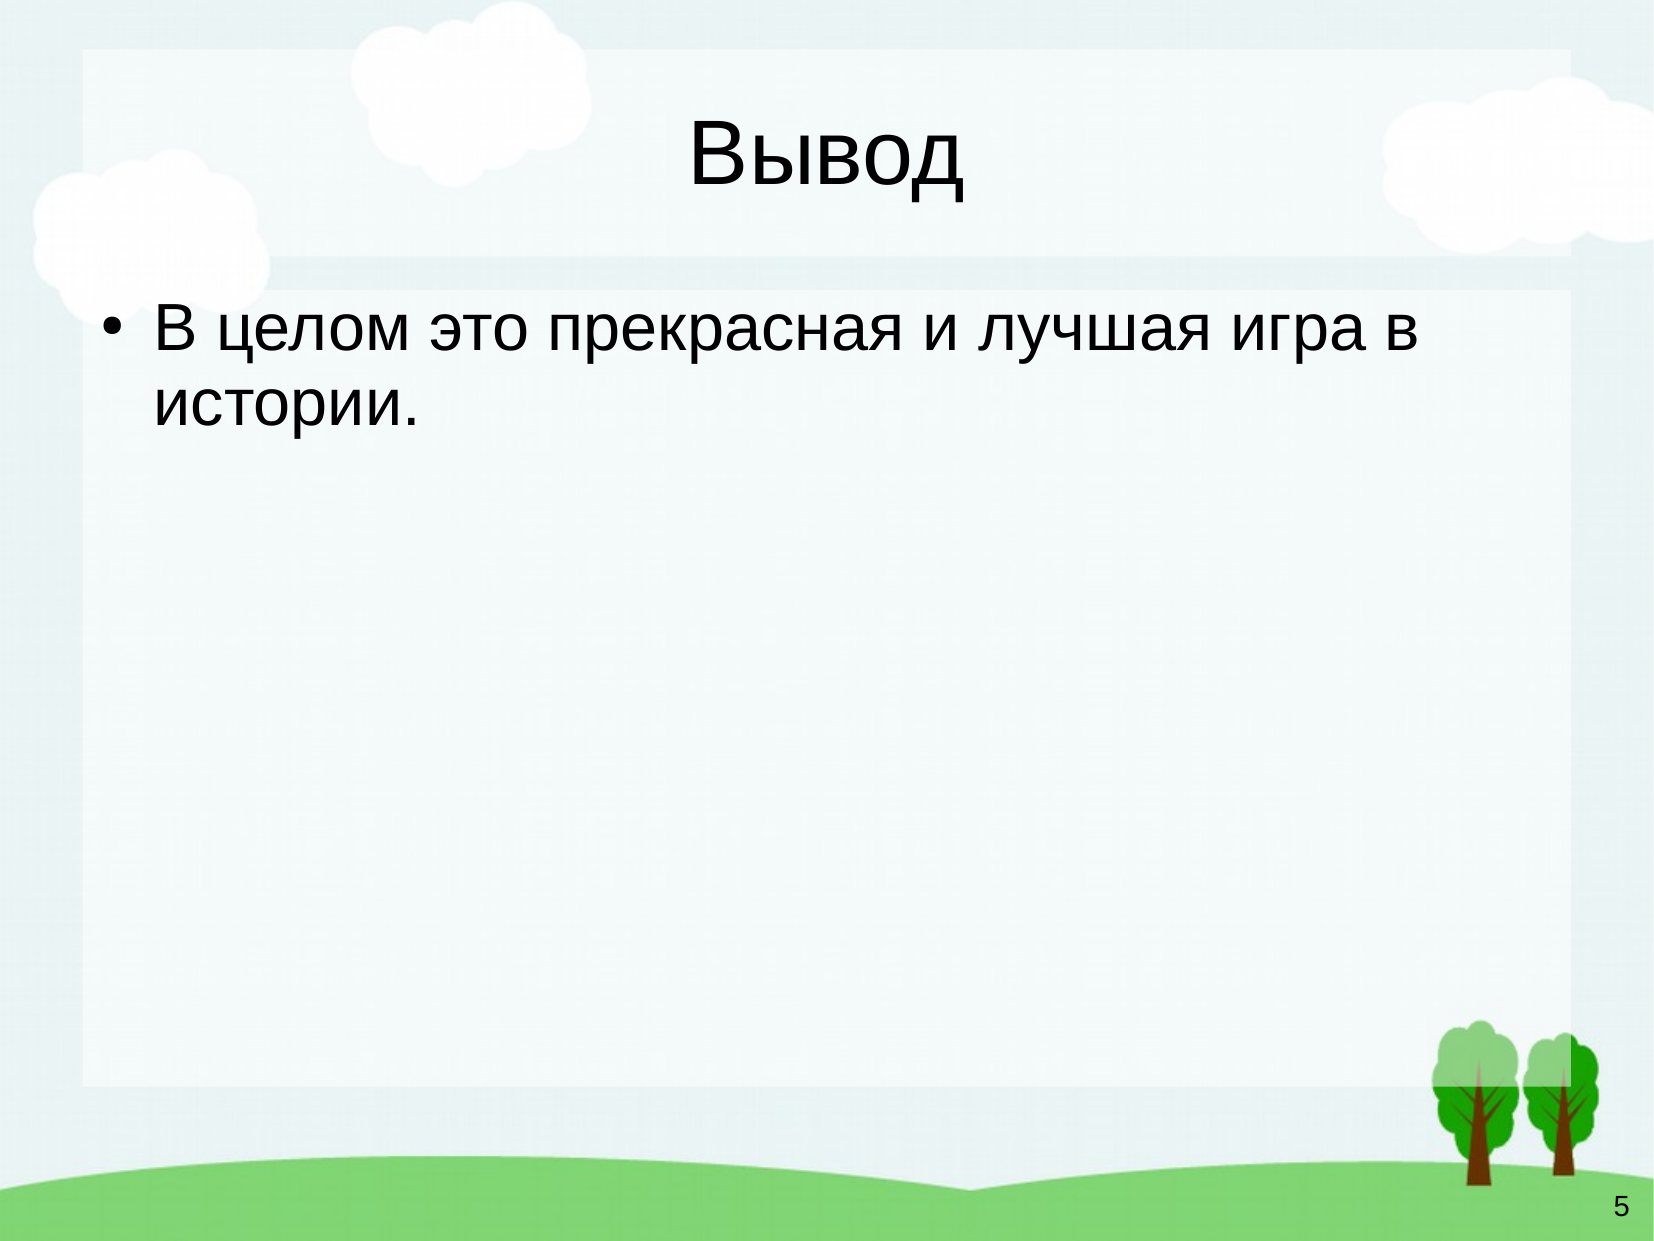

# Вывод
В целом это прекрасная и лучшая игра в истории.
5